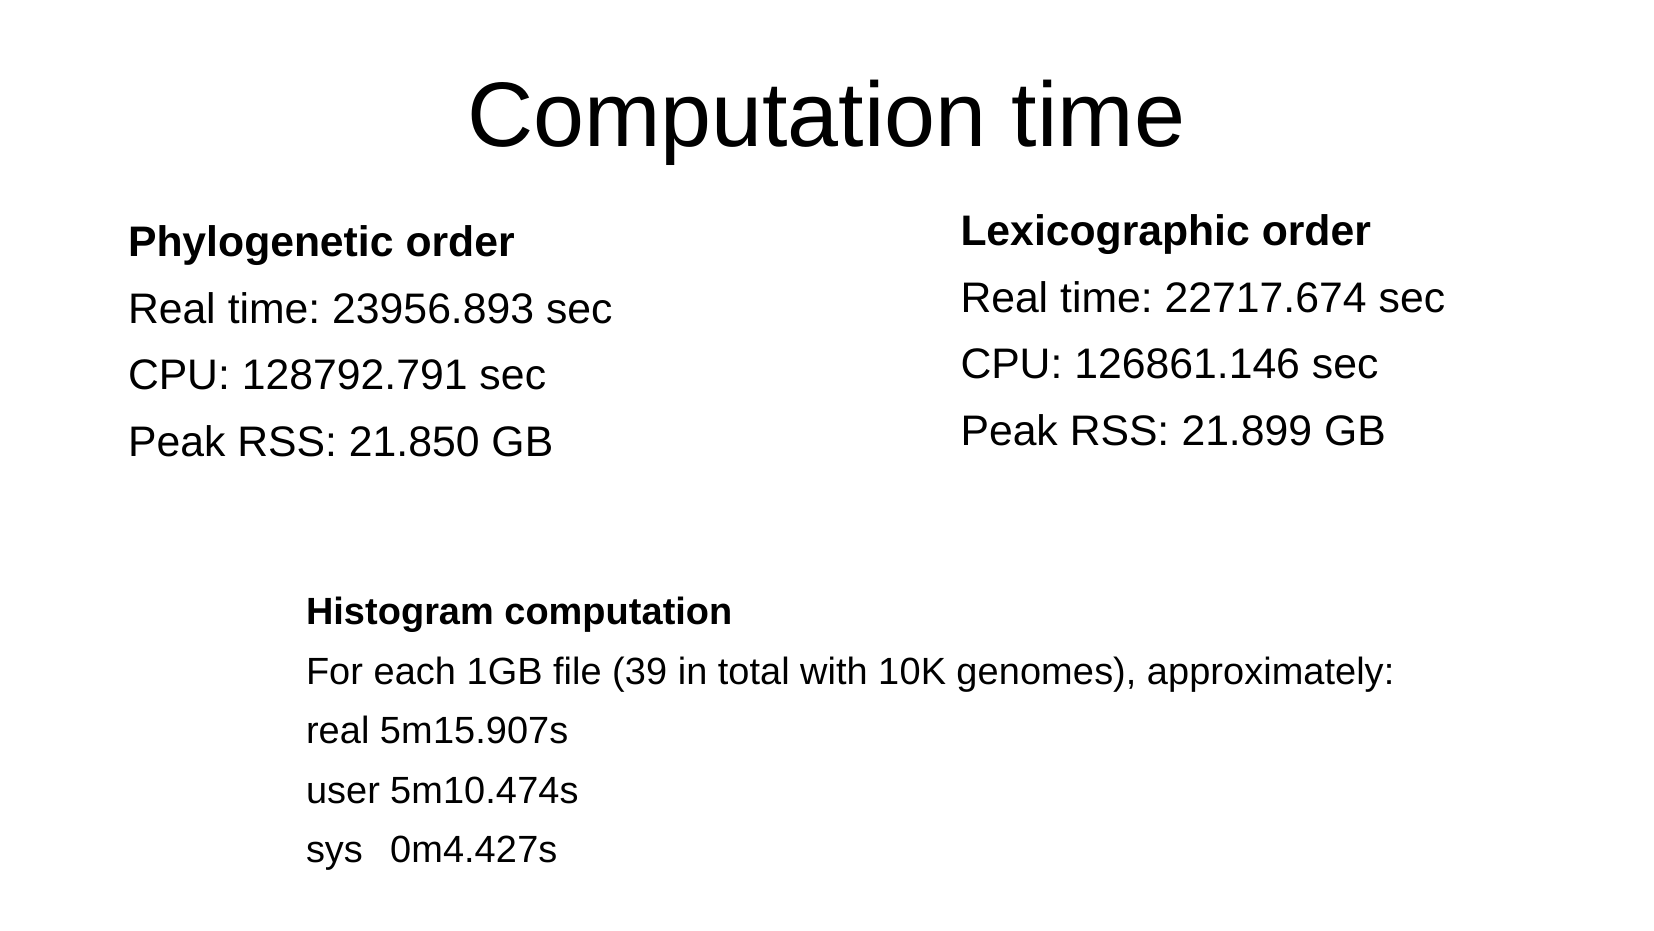

# Computation time
Lexicographic order
Real time: 22717.674 sec
CPU: 126861.146 sec
Peak RSS: 21.899 GB
Phylogenetic order
Real time: 23956.893 sec
CPU: 128792.791 sec
Peak RSS: 21.850 GB
Histogram computation
For each 1GB file (39 in total with 10K genomes), approximately:
real 5m15.907s
user	5m10.474s
sys	0m4.427s